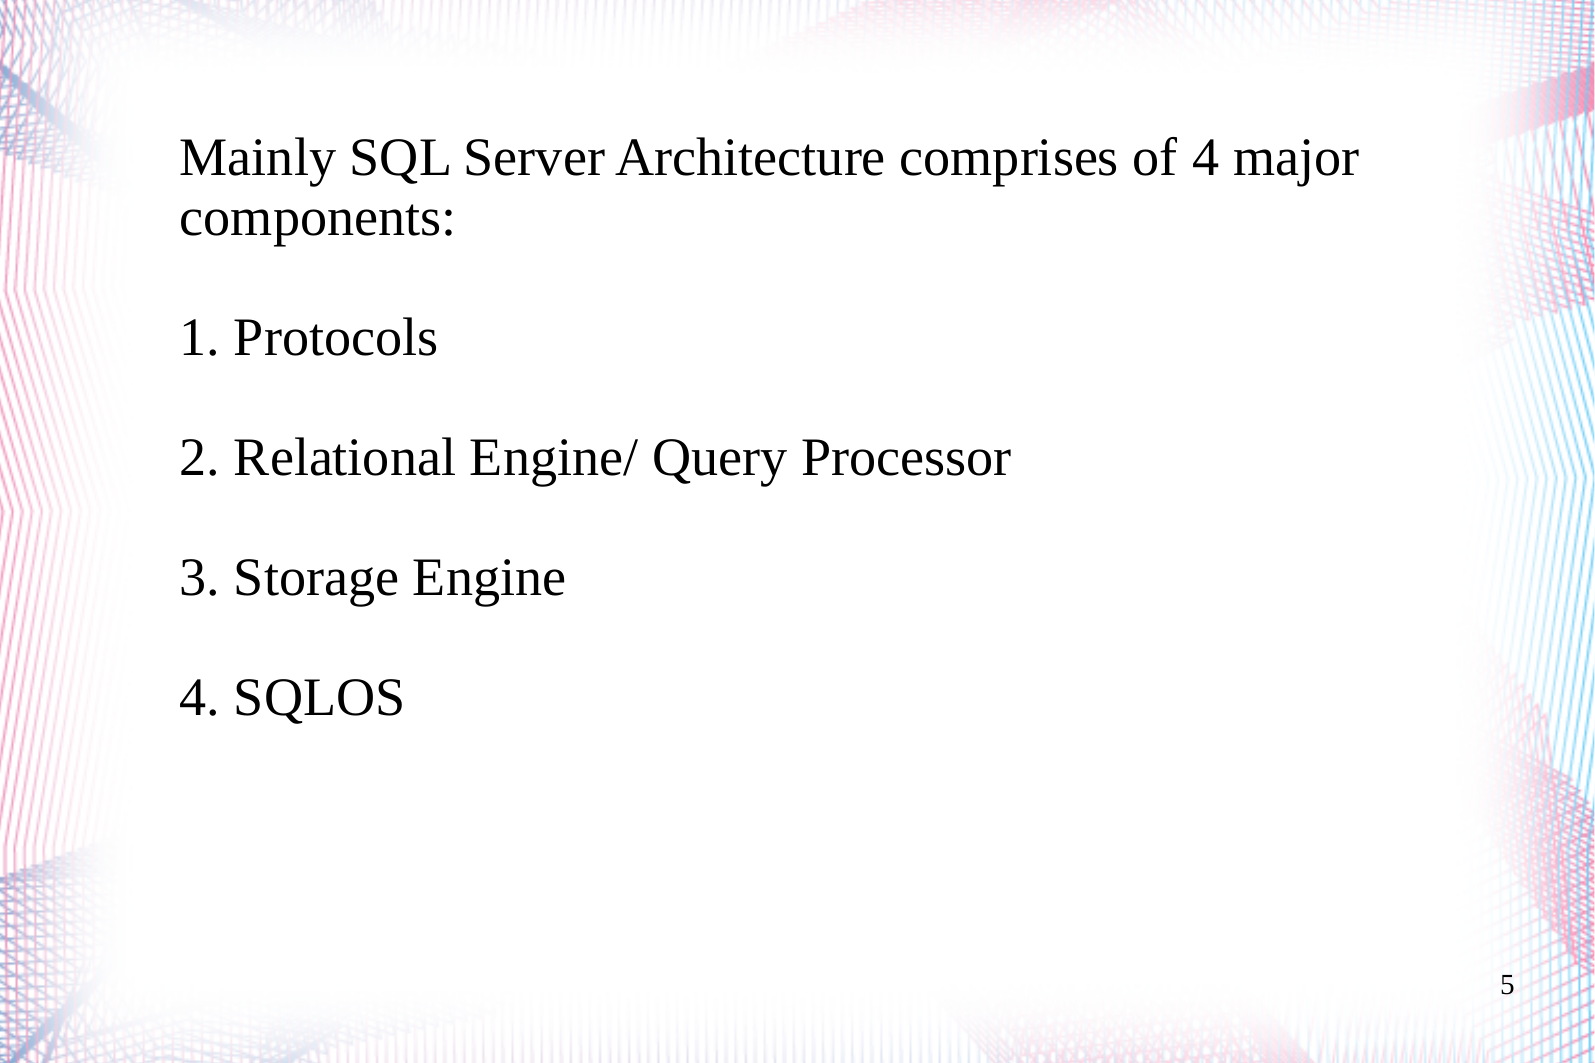

Mainly SQL Server Architecture comprises of 4 major components:
1. Protocols
2. Relational Engine/ Query Processor
3. Storage Engine
4. SQLOS
5